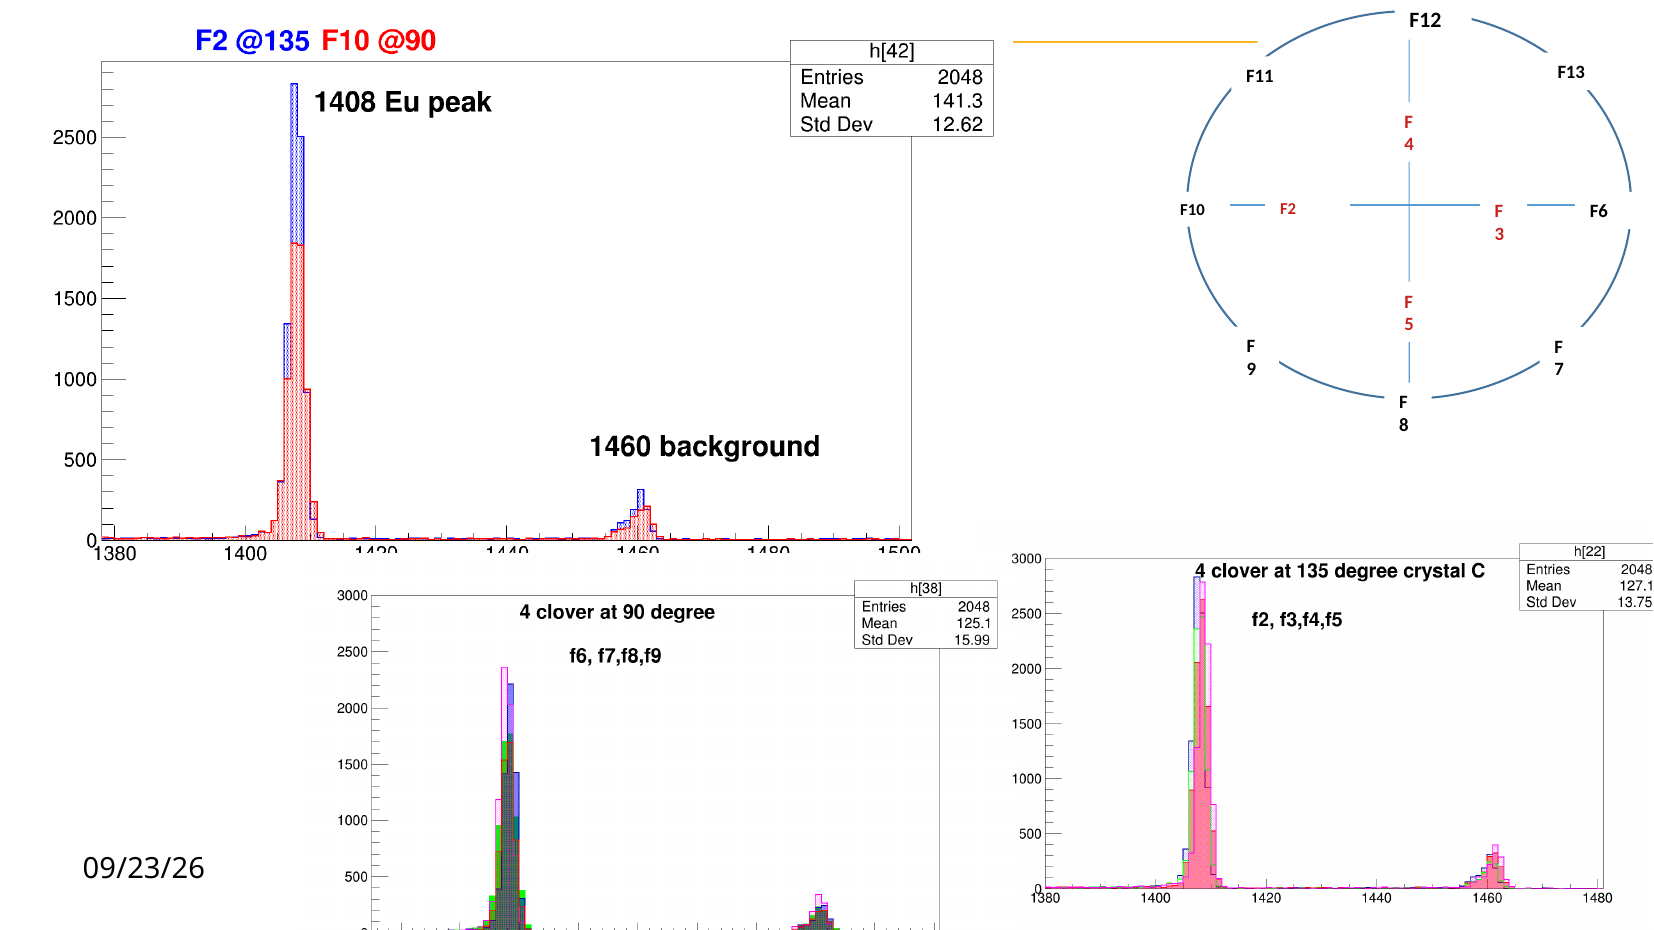

F12
F13
F11
F4
F2
F3
F10
F6
F5
F9
F7
F8
22